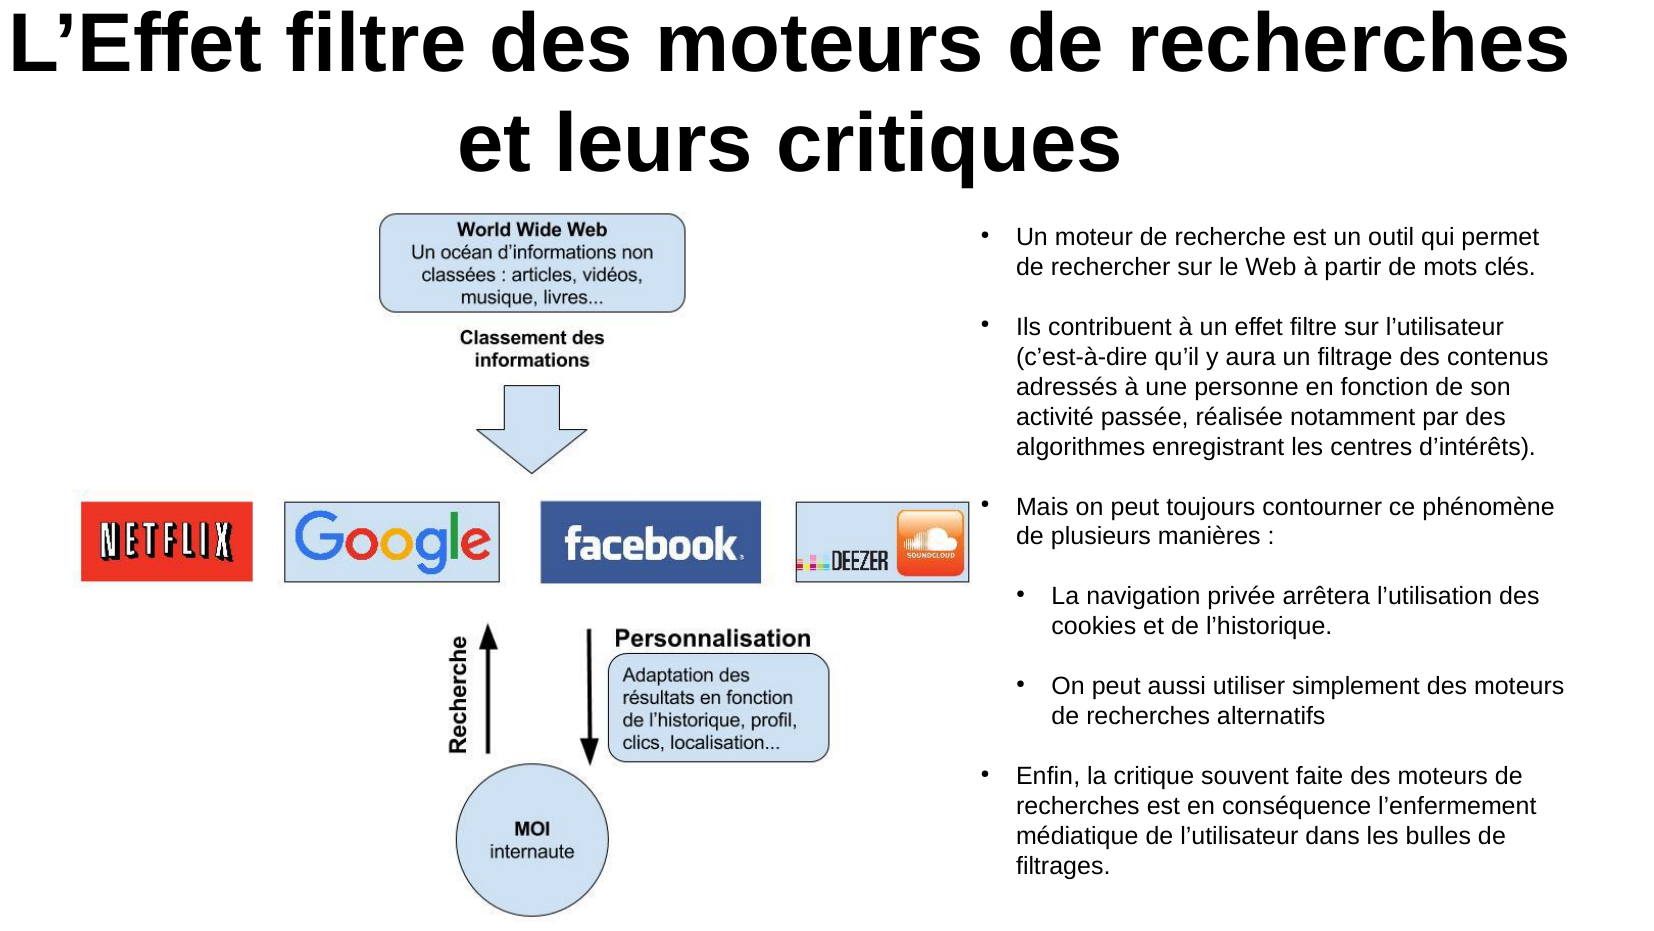

L’Effet filtre des moteurs de recherches et leurs critiques
Un moteur de recherche est un outil qui permet de rechercher sur le Web à partir de mots clés.
Ils contribuent à un effet filtre sur l’utilisateur (c’est-à-dire qu’il y aura un filtrage des contenus adressés à une personne en fonction de son activité passée, réalisée notamment par des algorithmes enregistrant les centres d’intérêts).
Mais on peut toujours contourner ce phénomène de plusieurs manières :
La navigation privée arrêtera l’utilisation des cookies et de l’historique.
On peut aussi utiliser simplement des moteurs de recherches alternatifs
Enfin, la critique souvent faite des moteurs de recherches est en conséquence l’enfermement médiatique de l’utilisateur dans les bulles de filtrages.